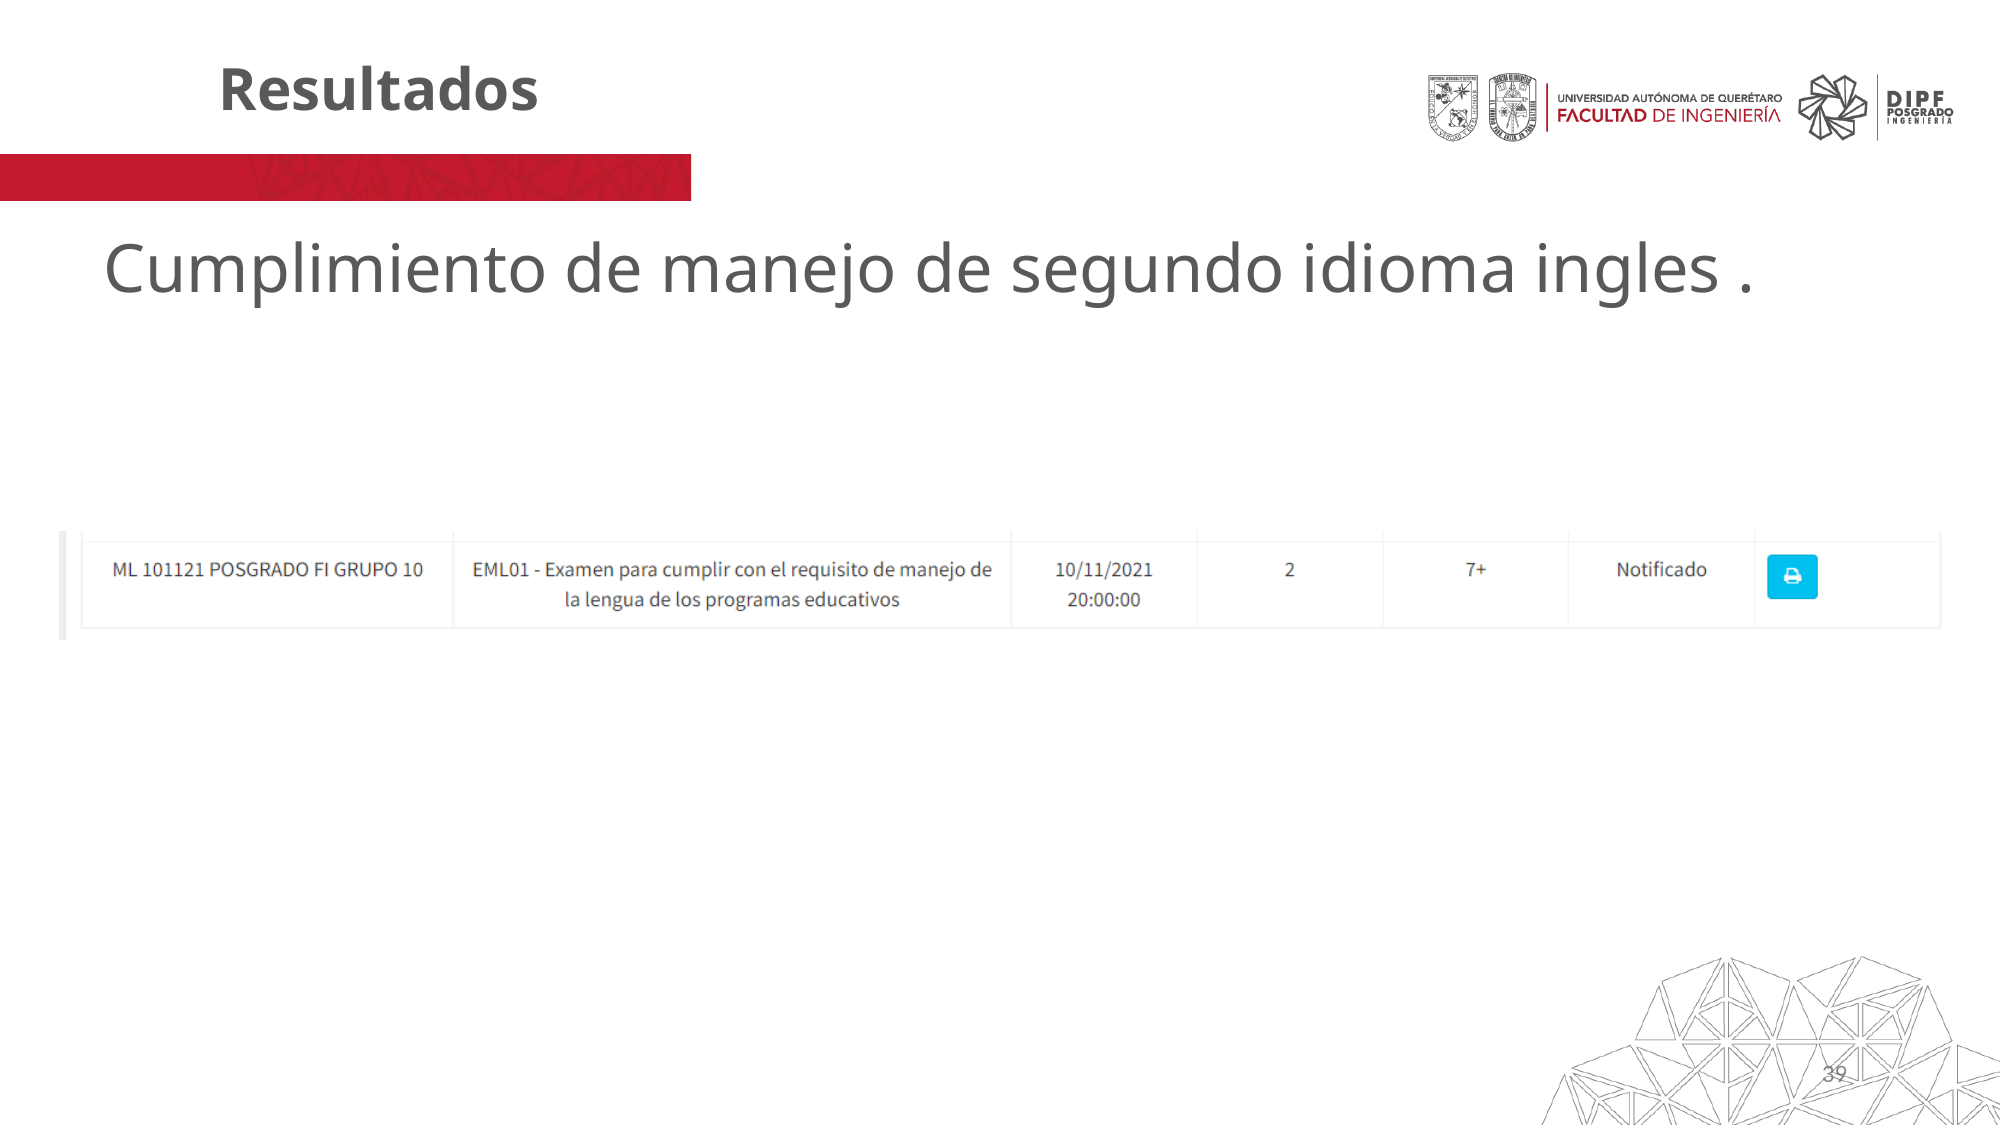

Resultados
Cumplimiento de manejo de segundo idioma ingles .
39